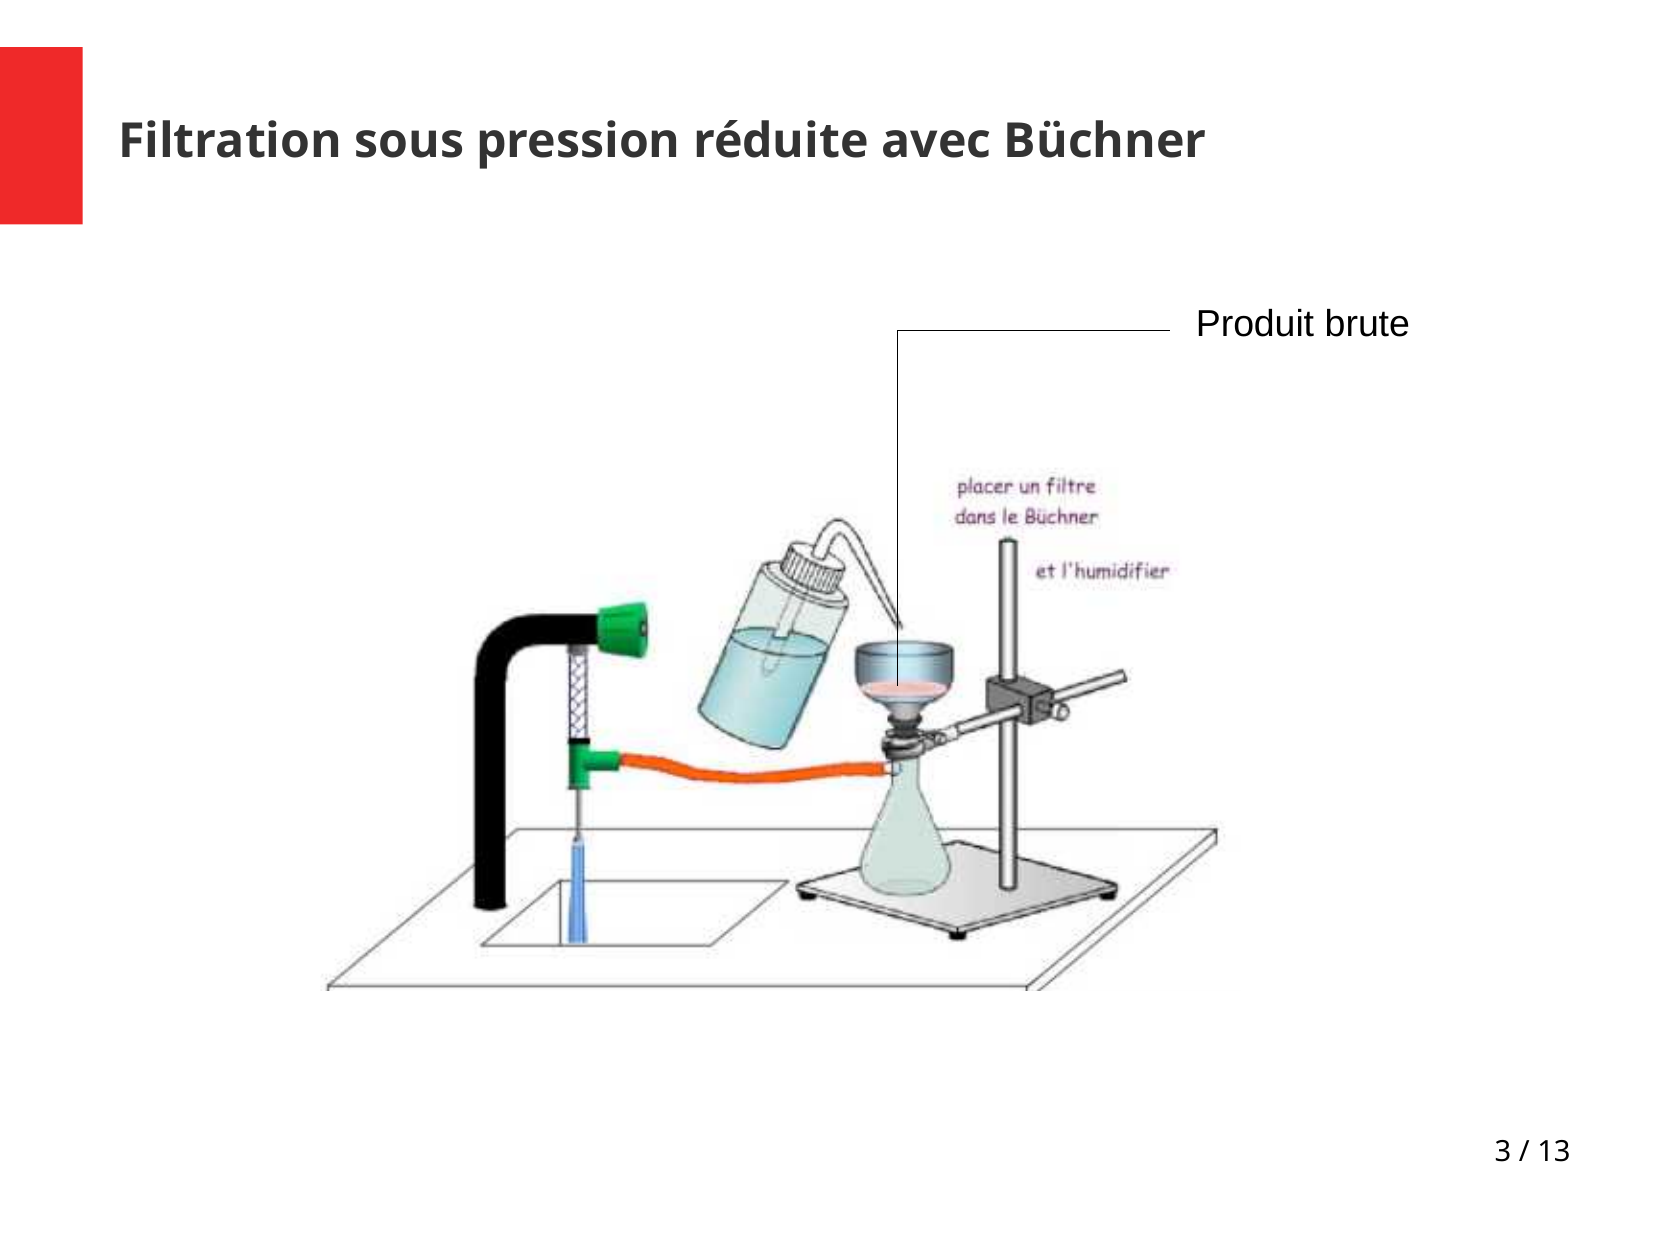

# Filtration sous pression réduite avec Büchner
Produit brute
3